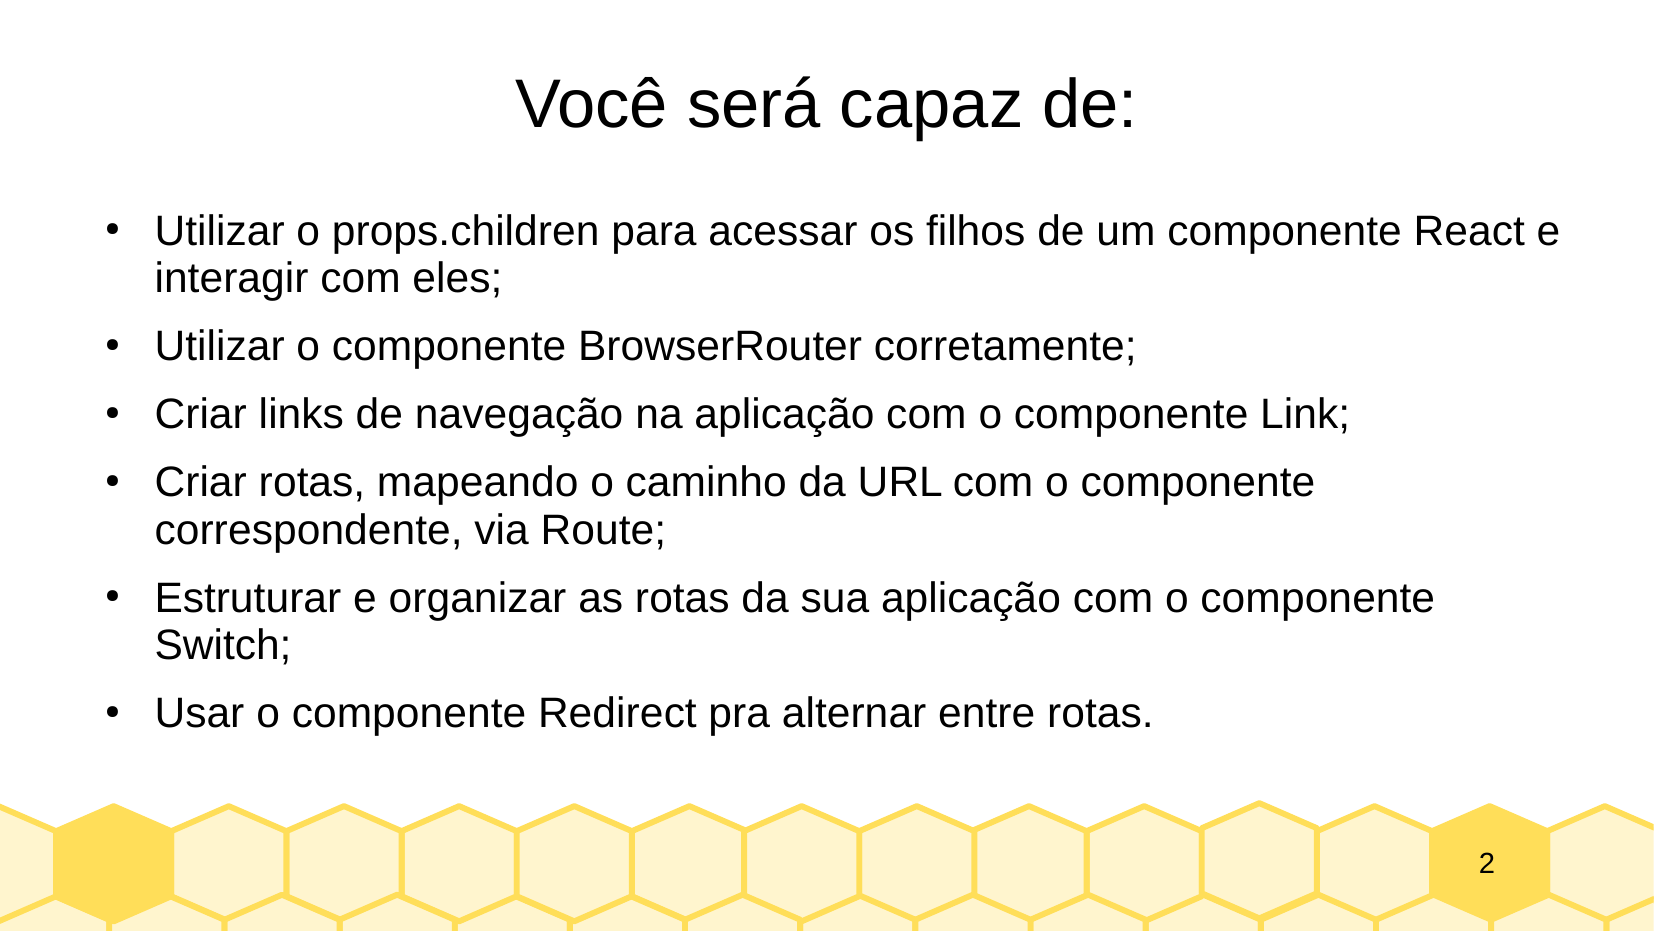

# Você será capaz de:
Utilizar o props.children para acessar os filhos de um componente React e interagir com eles;
Utilizar o componente BrowserRouter corretamente;
Criar links de navegação na aplicação com o componente Link;
Criar rotas, mapeando o caminho da URL com o componente correspondente, via Route;
Estruturar e organizar as rotas da sua aplicação com o componente Switch;
Usar o componente Redirect pra alternar entre rotas.